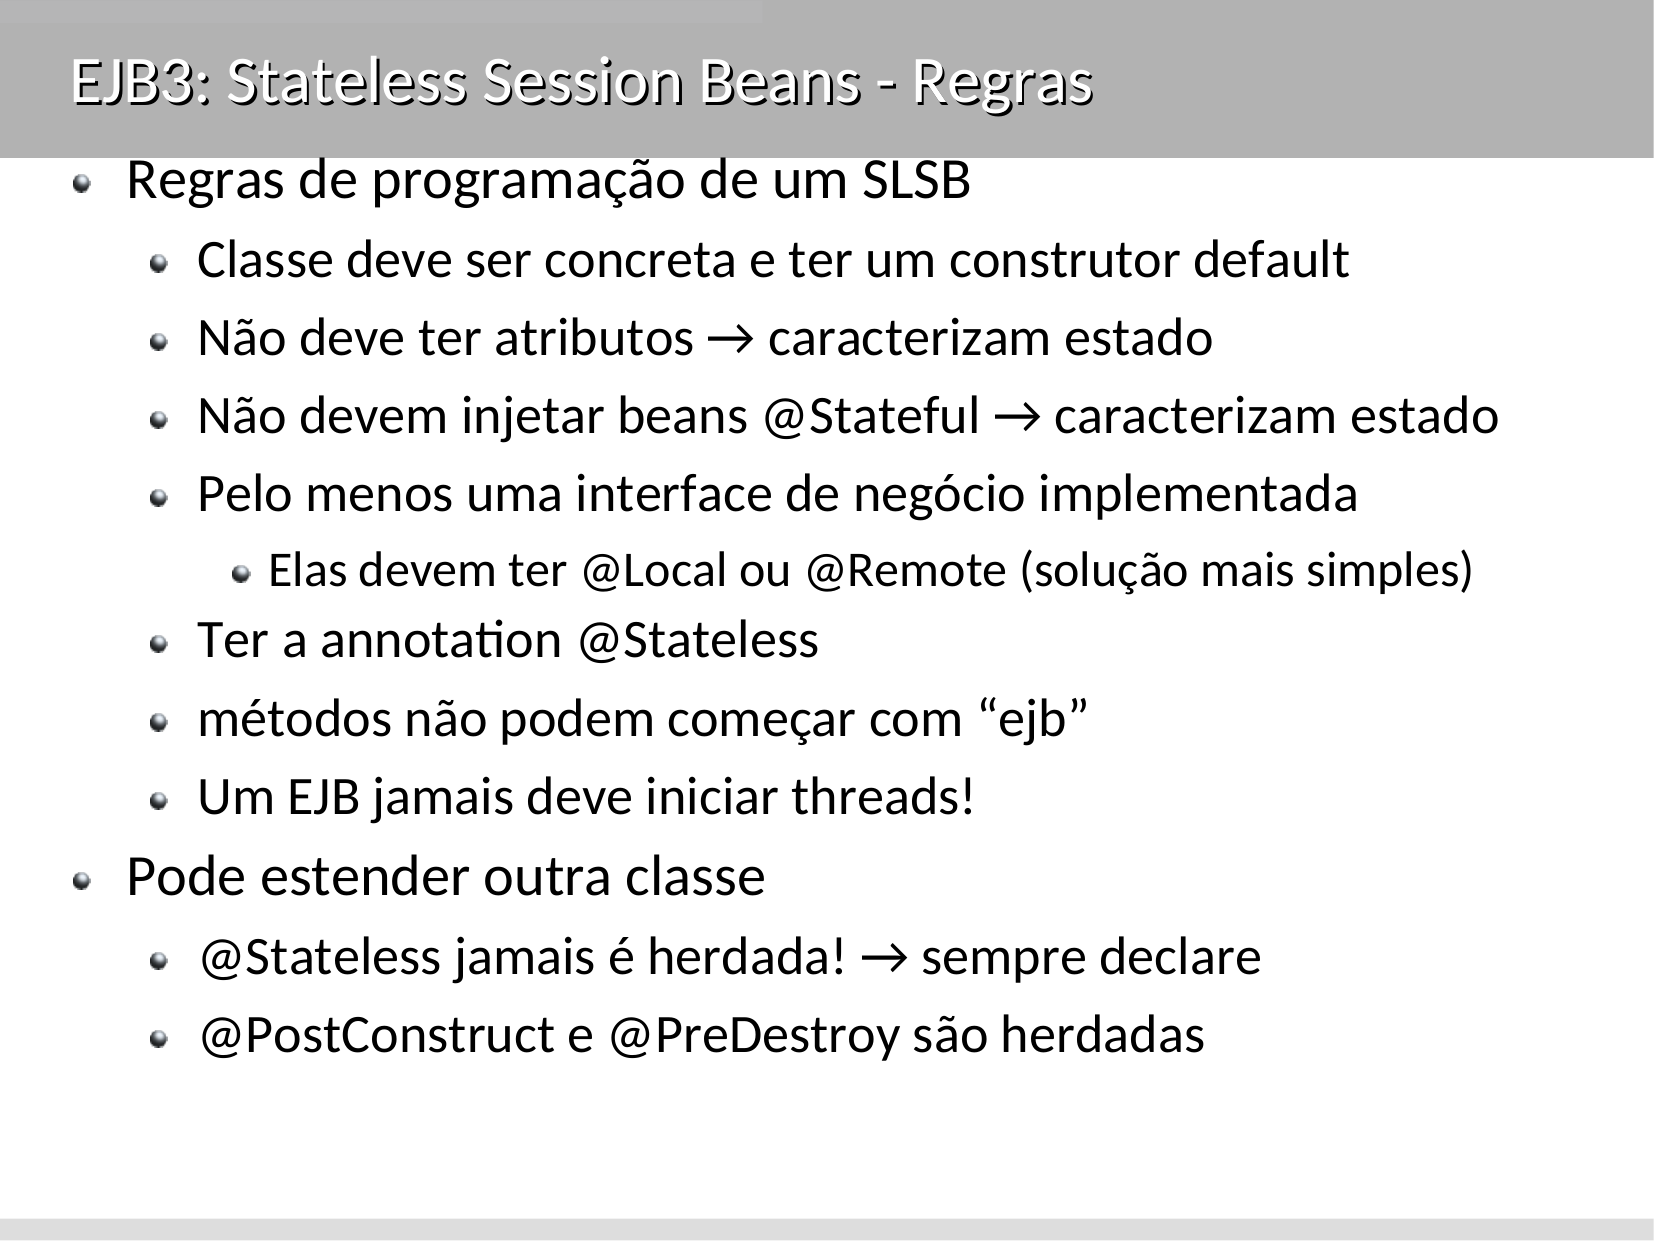

# EJB3: Stateless Session Beans - Regras
Regras de programação de um SLSB
Classe deve ser concreta e ter um construtor default
Não deve ter atributos → caracterizam estado
Não devem injetar beans @Stateful → caracterizam estado
Pelo menos uma interface de negócio implementada
Elas devem ter @Local ou @Remote (solução mais simples)
Ter a annotation @Stateless
métodos não podem começar com “ejb”
Um EJB jamais deve iniciar threads!
Pode estender outra classe
@Stateless jamais é herdada! → sempre declare
@PostConstruct e @PreDestroy são herdadas